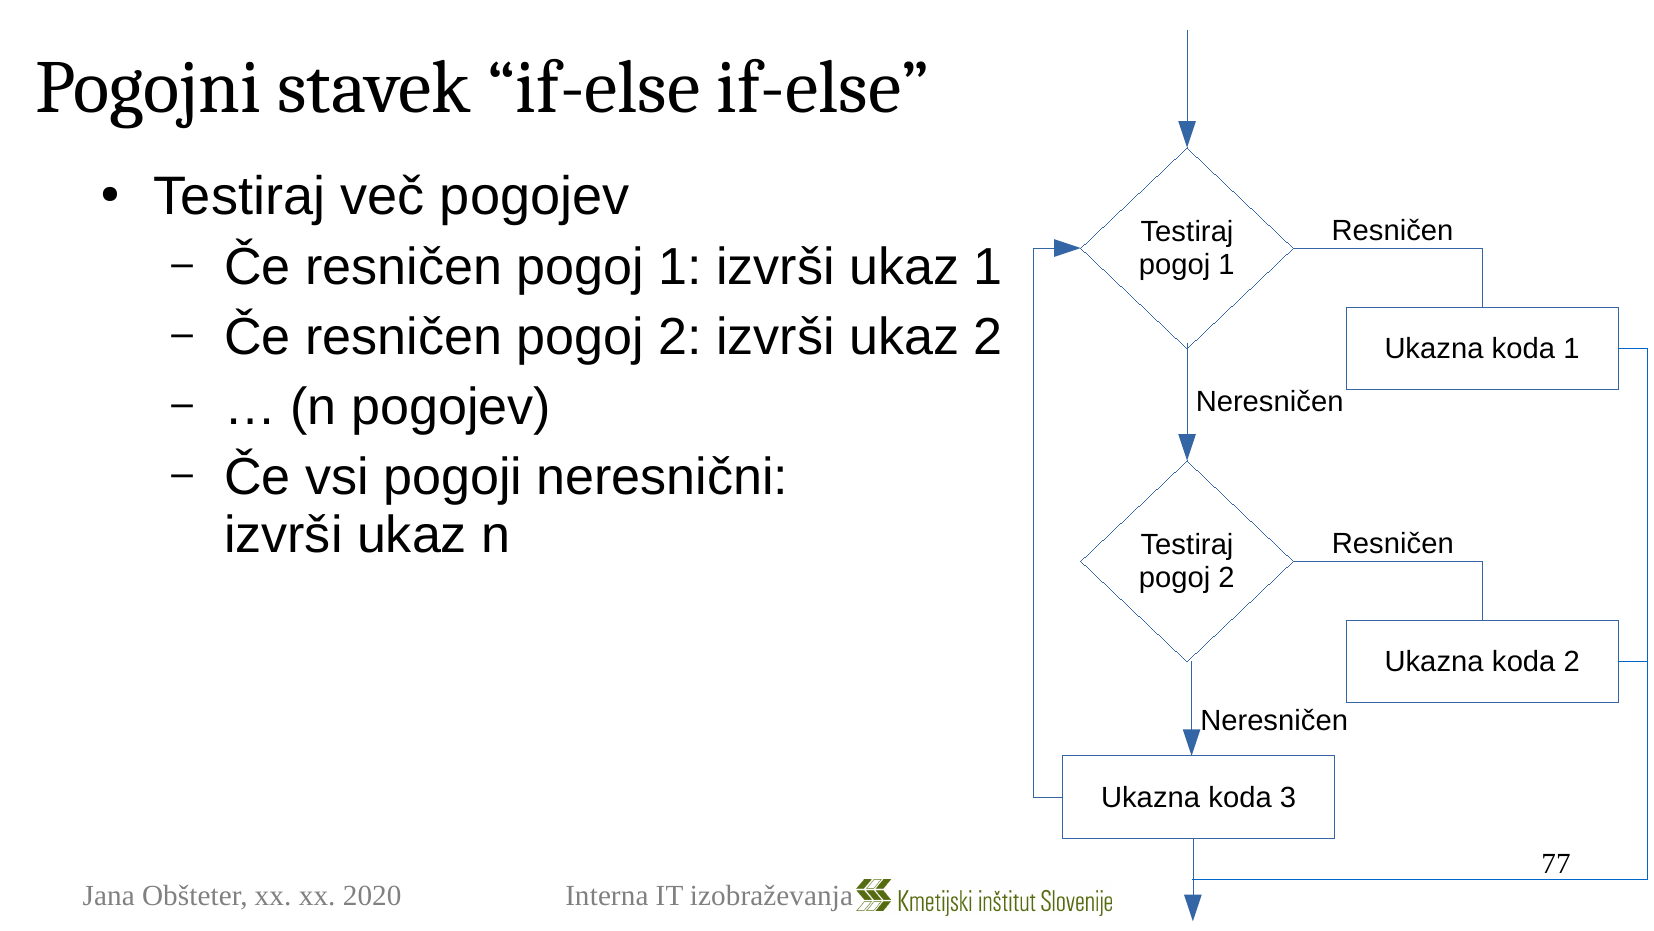

# Pogojni stavek “if-else if-else”
Testiraj
pogoj 1
Testiraj več pogojev
Če resničen pogoj 1: izvrši ukaz 1
Če resničen pogoj 2: izvrši ukaz 2
… (n pogojev)
Če vsi pogoji neresnični:
izvrši ukaz n
Resničen
Ukazna koda 1
Neresničen
Testiraj
pogoj 2
Resničen
Ukazna koda 2
Neresničen
Ukazna koda 3
77